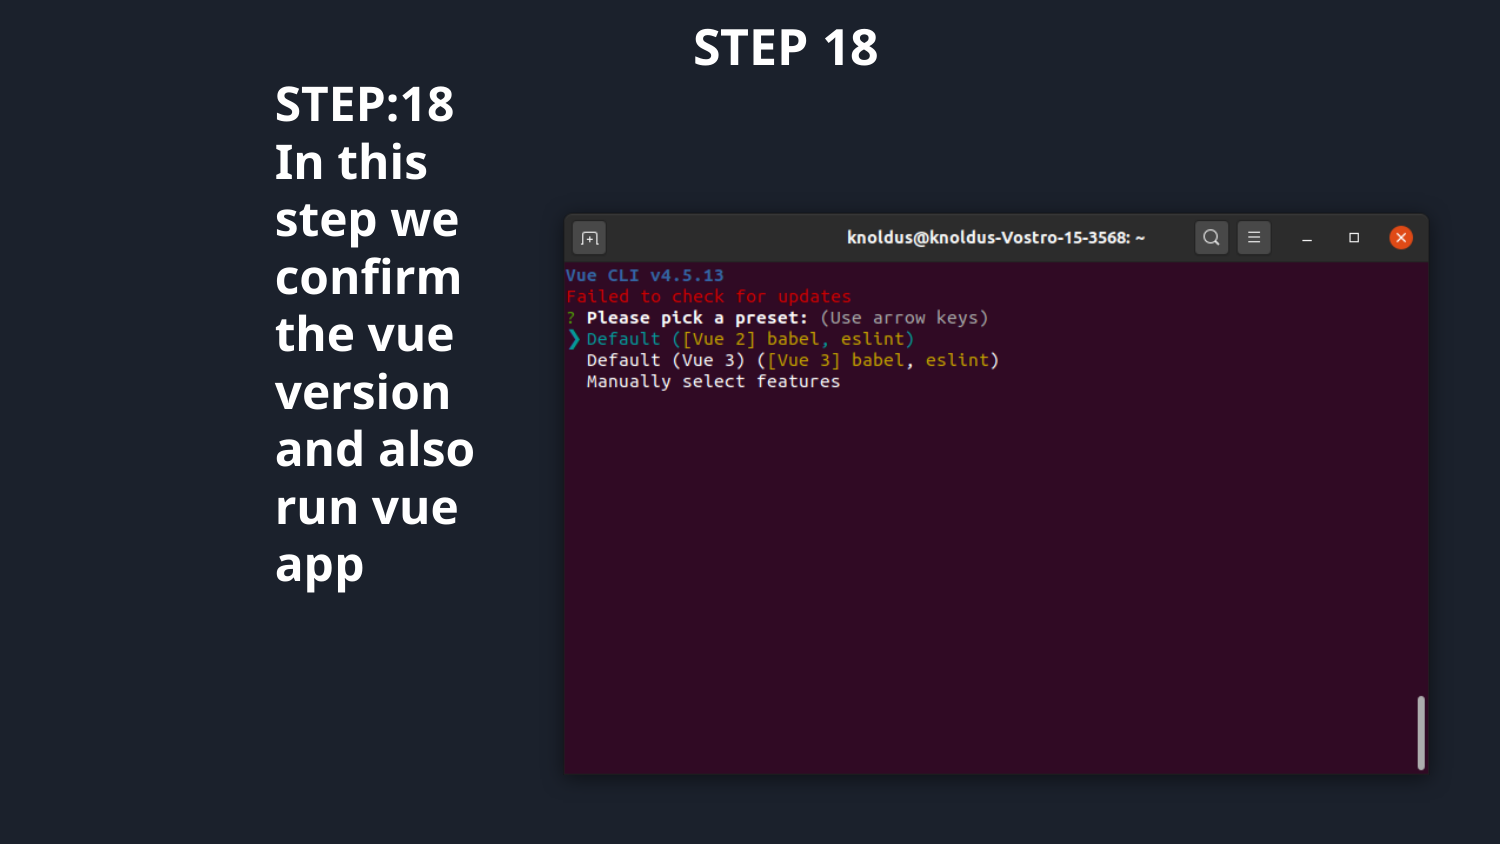

STEP 18
STEP:18
In this step we confirm the vue version and also run vue app